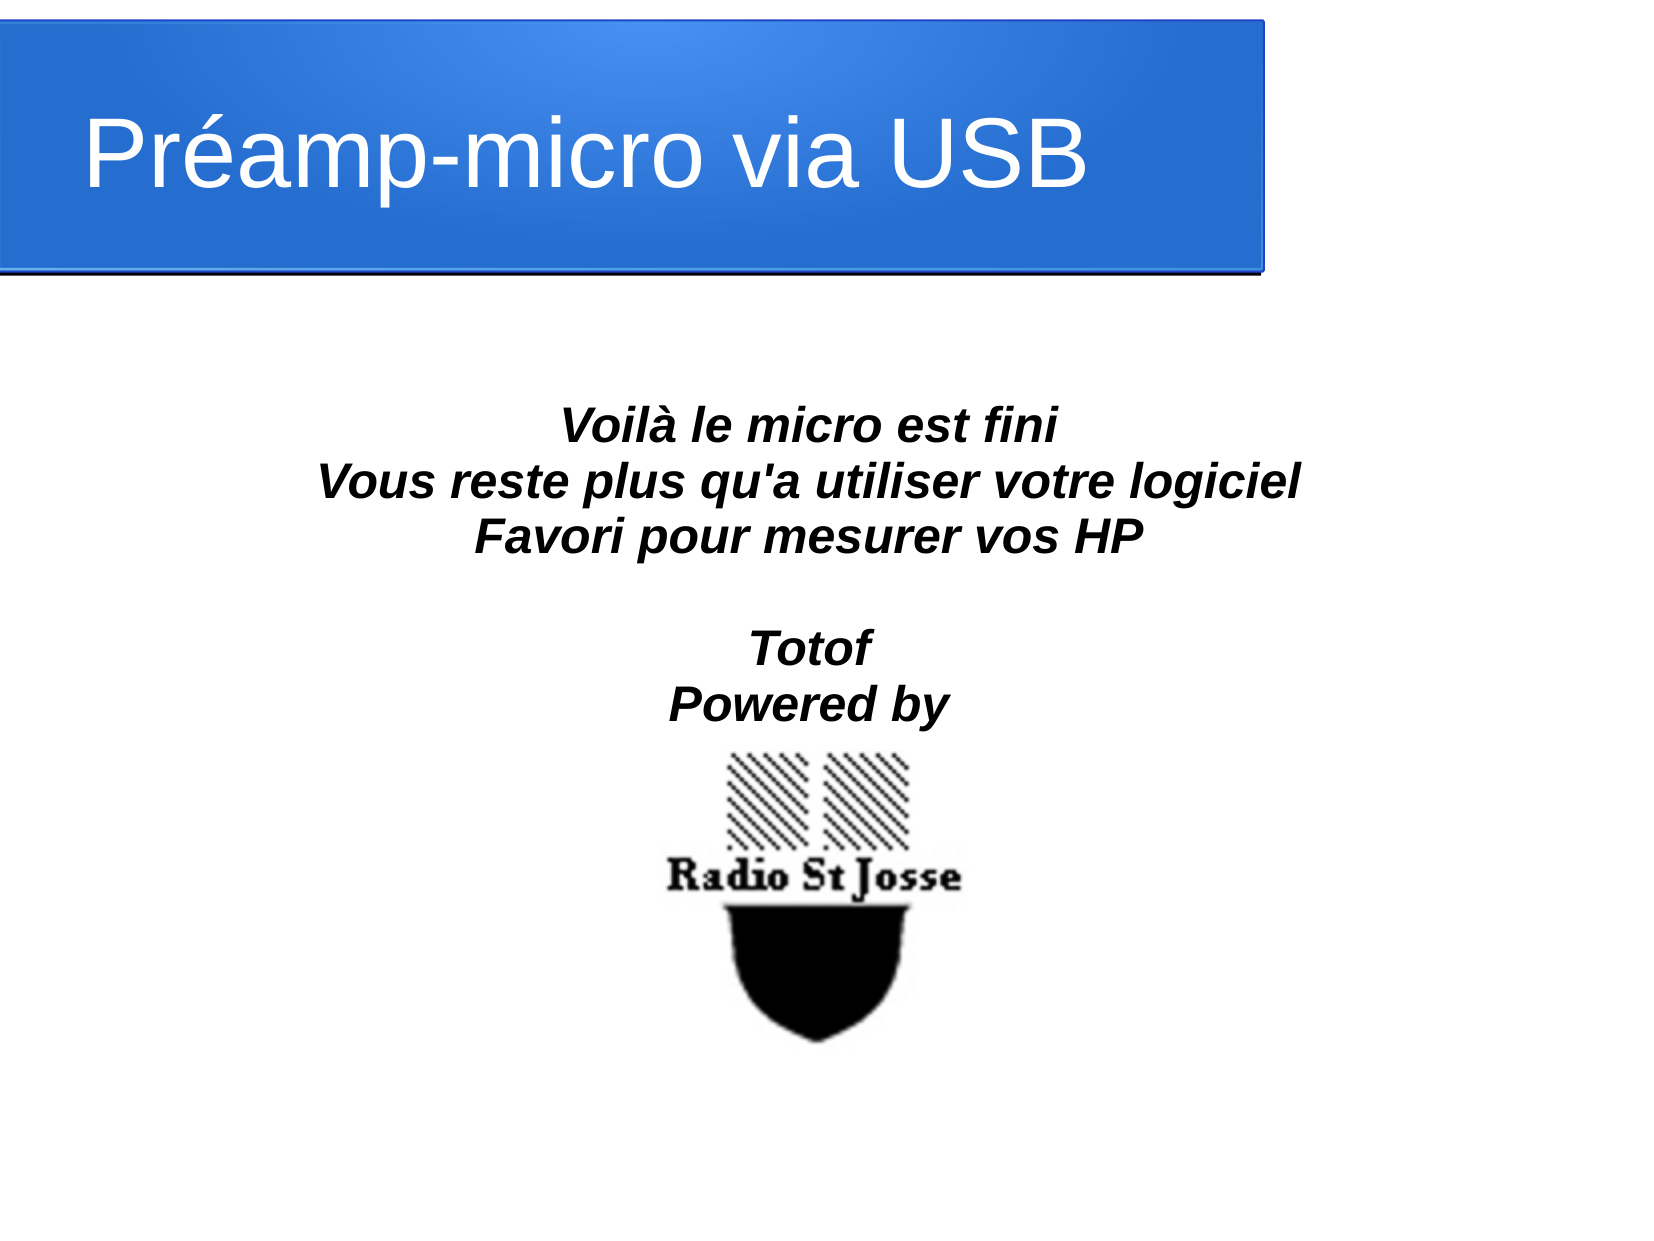

# Préamp-micro via USB
Voilà le micro est fini
Vous reste plus qu'a utiliser votre logiciel
Favori pour mesurer vos HP
Totof
Powered by